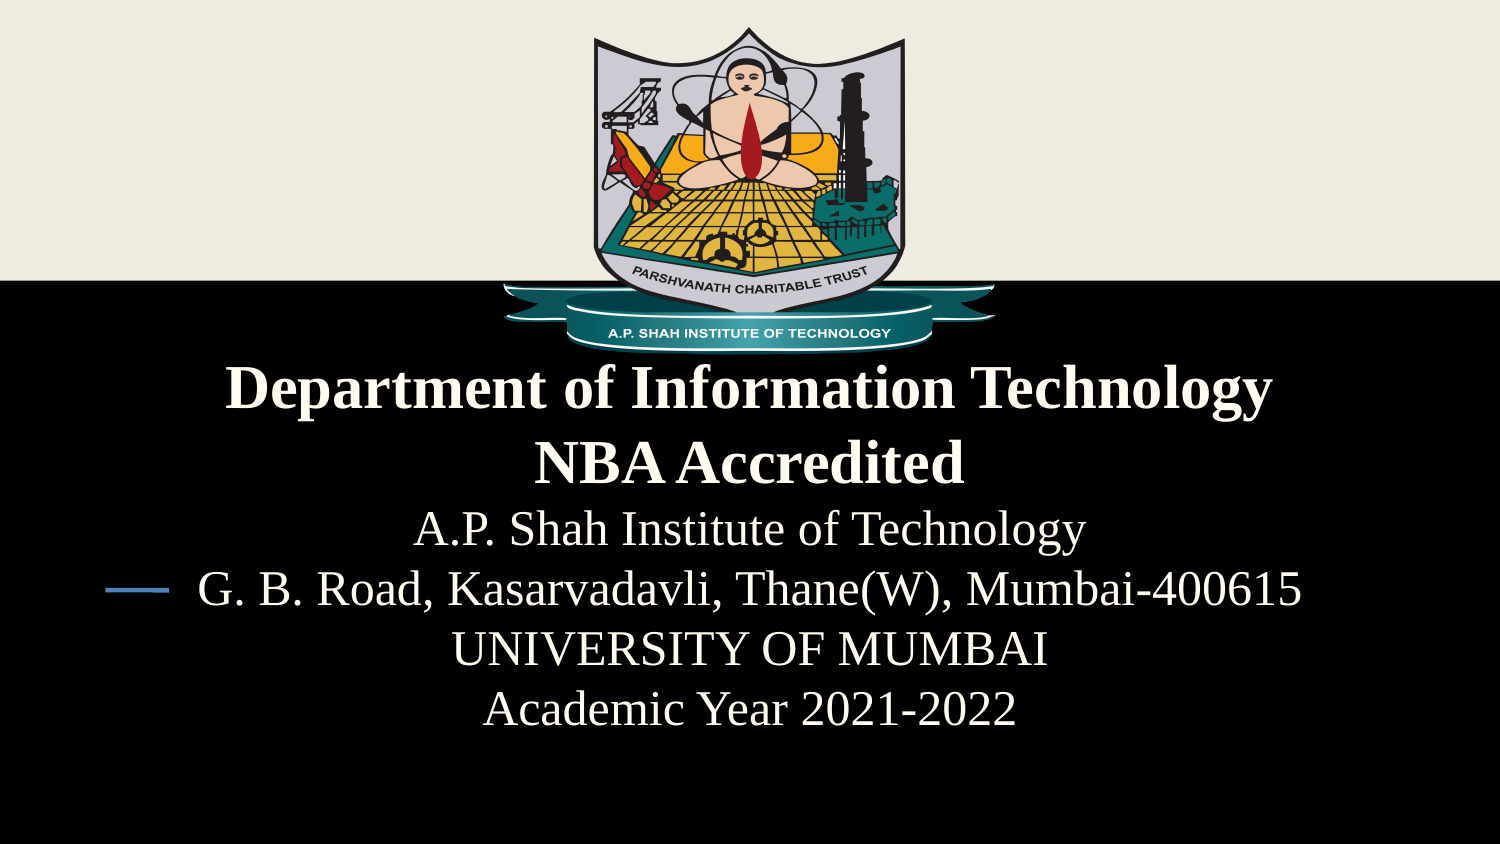

Department of Information Technology
NBA Accredited
A.P. Shah Institute of Technology
G. B. Road, Kasarvadavli, Thane(W), Mumbai-400615
UNIVERSITY OF MUMBAI
Academic Year 2021-2022